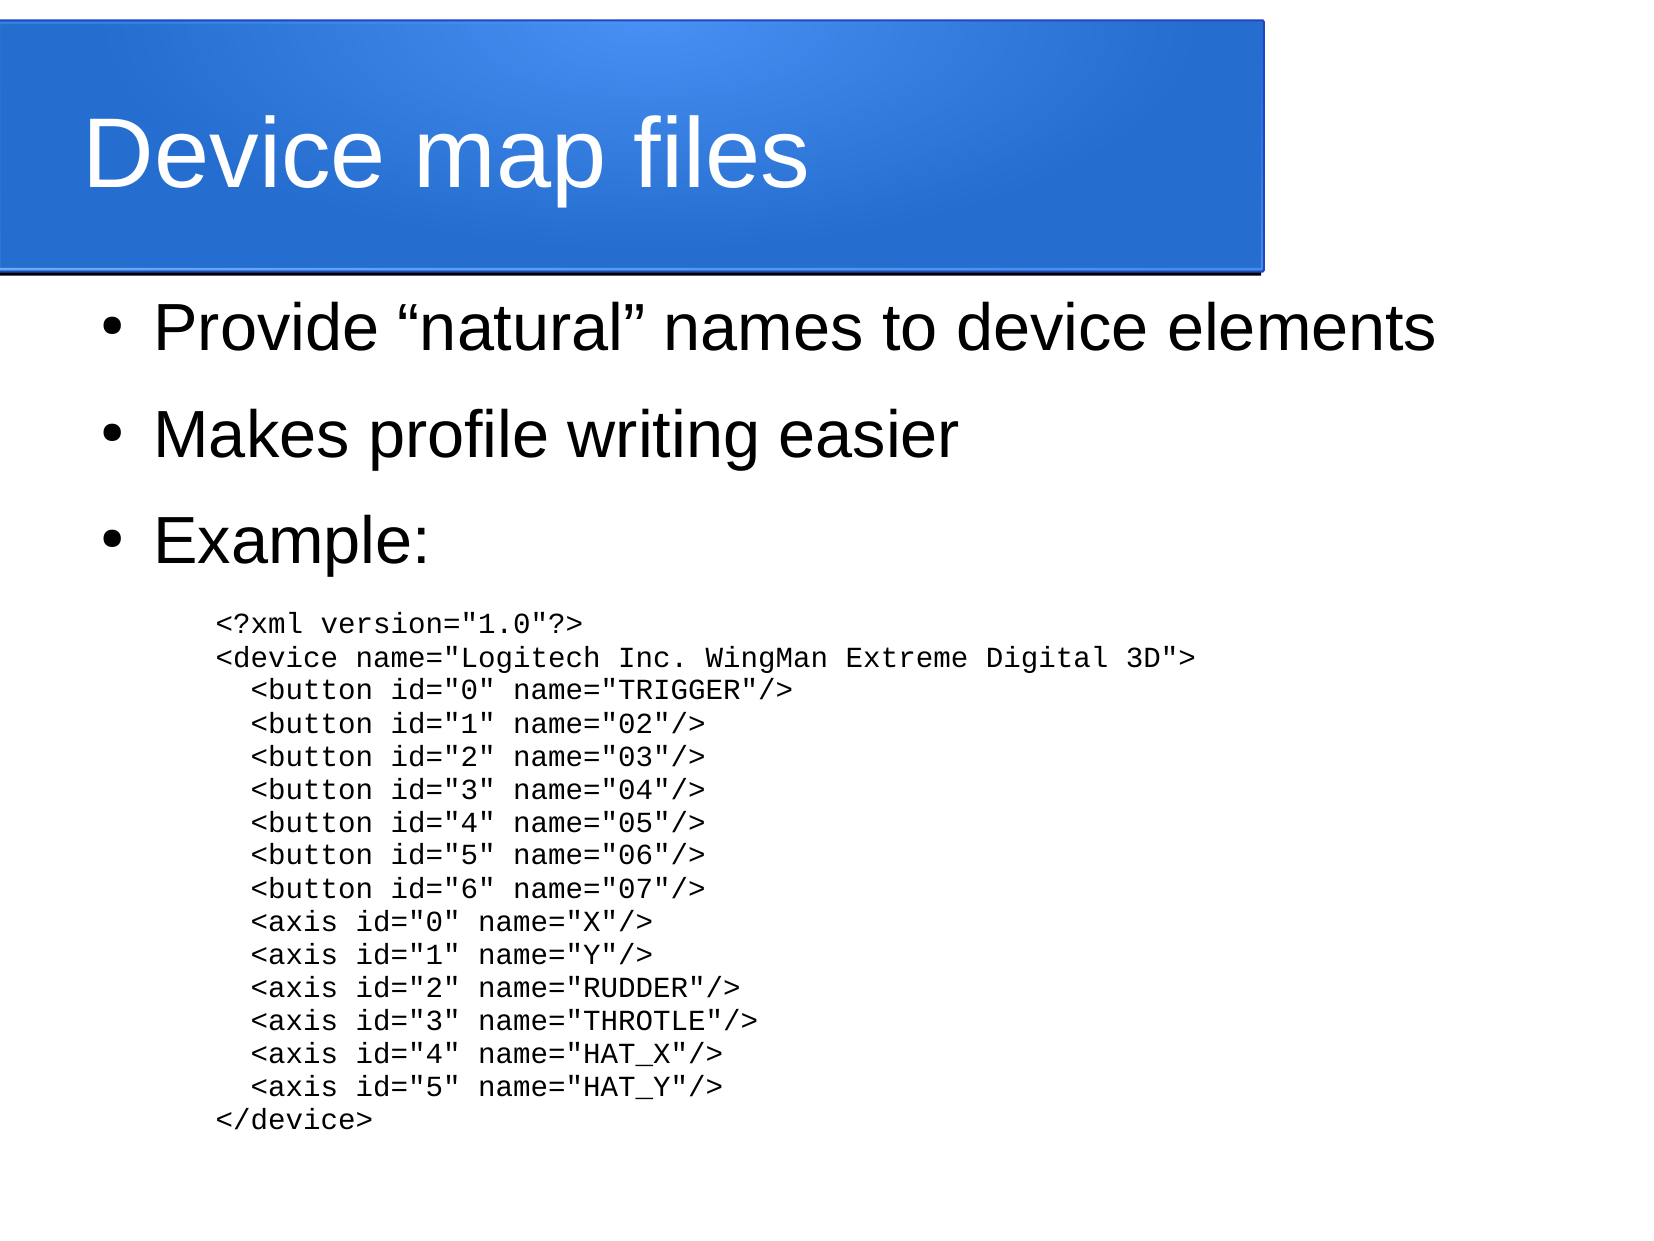

# Device map files
Provide “natural” names to device elements
Makes profile writing easier
Example:
<?xml version="1.0"?>
<device name="Logitech Inc. WingMan Extreme Digital 3D">
 <button id="0" name="TRIGGER"/>
 <button id="1" name="02"/>
 <button id="2" name="03"/>
 <button id="3" name="04"/>
 <button id="4" name="05"/>
 <button id="5" name="06"/>
 <button id="6" name="07"/>
 <axis id="0" name="X"/>
 <axis id="1" name="Y"/>
 <axis id="2" name="RUDDER"/>
 <axis id="3" name="THROTLE"/>
 <axis id="4" name="HAT_X"/>
 <axis id="5" name="HAT_Y"/>
</device>